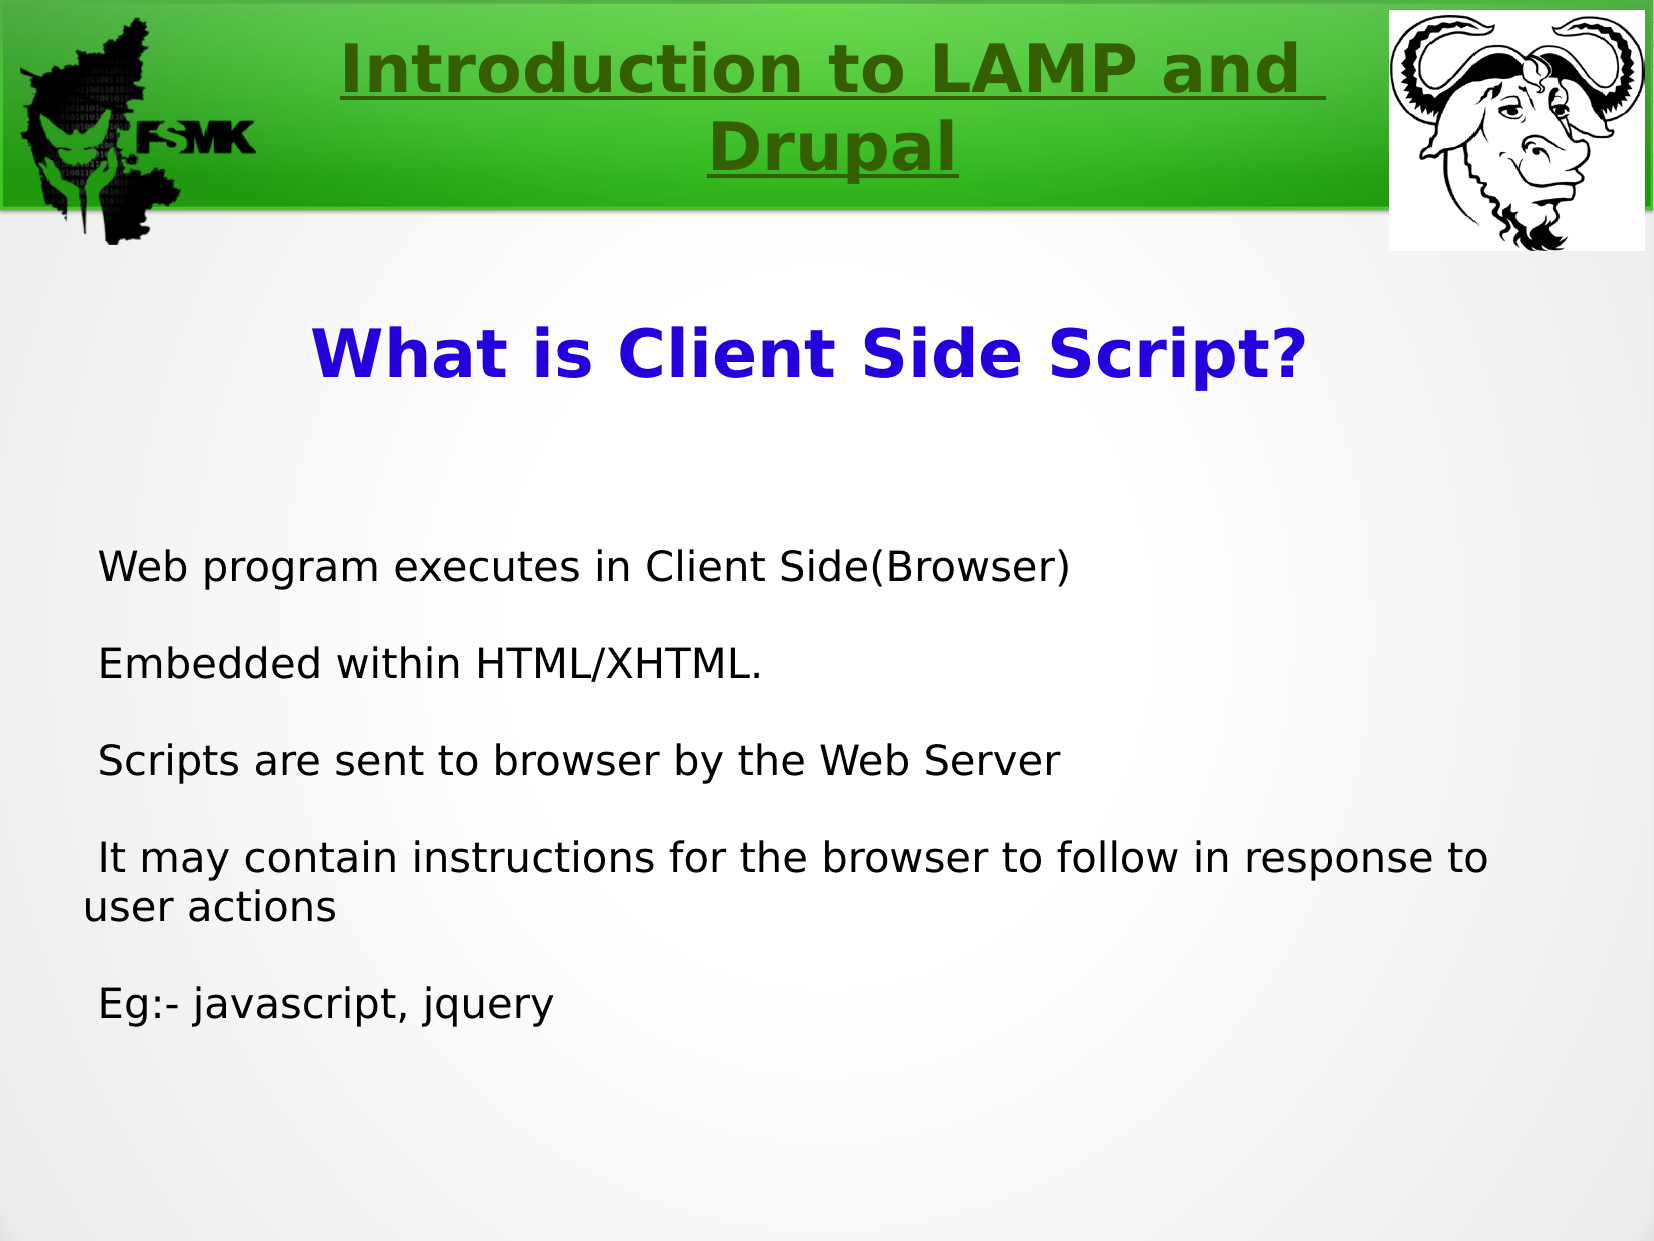

# Introduction to LAMP and Drupal
What is Client Side Script?
Web program executes in Client Side(Browser)
Embedded within HTML/XHTML.
Scripts are sent to browser by the Web Server
It may contain instructions for the browser to follow in response to user actions
Eg:- javascript, jquery